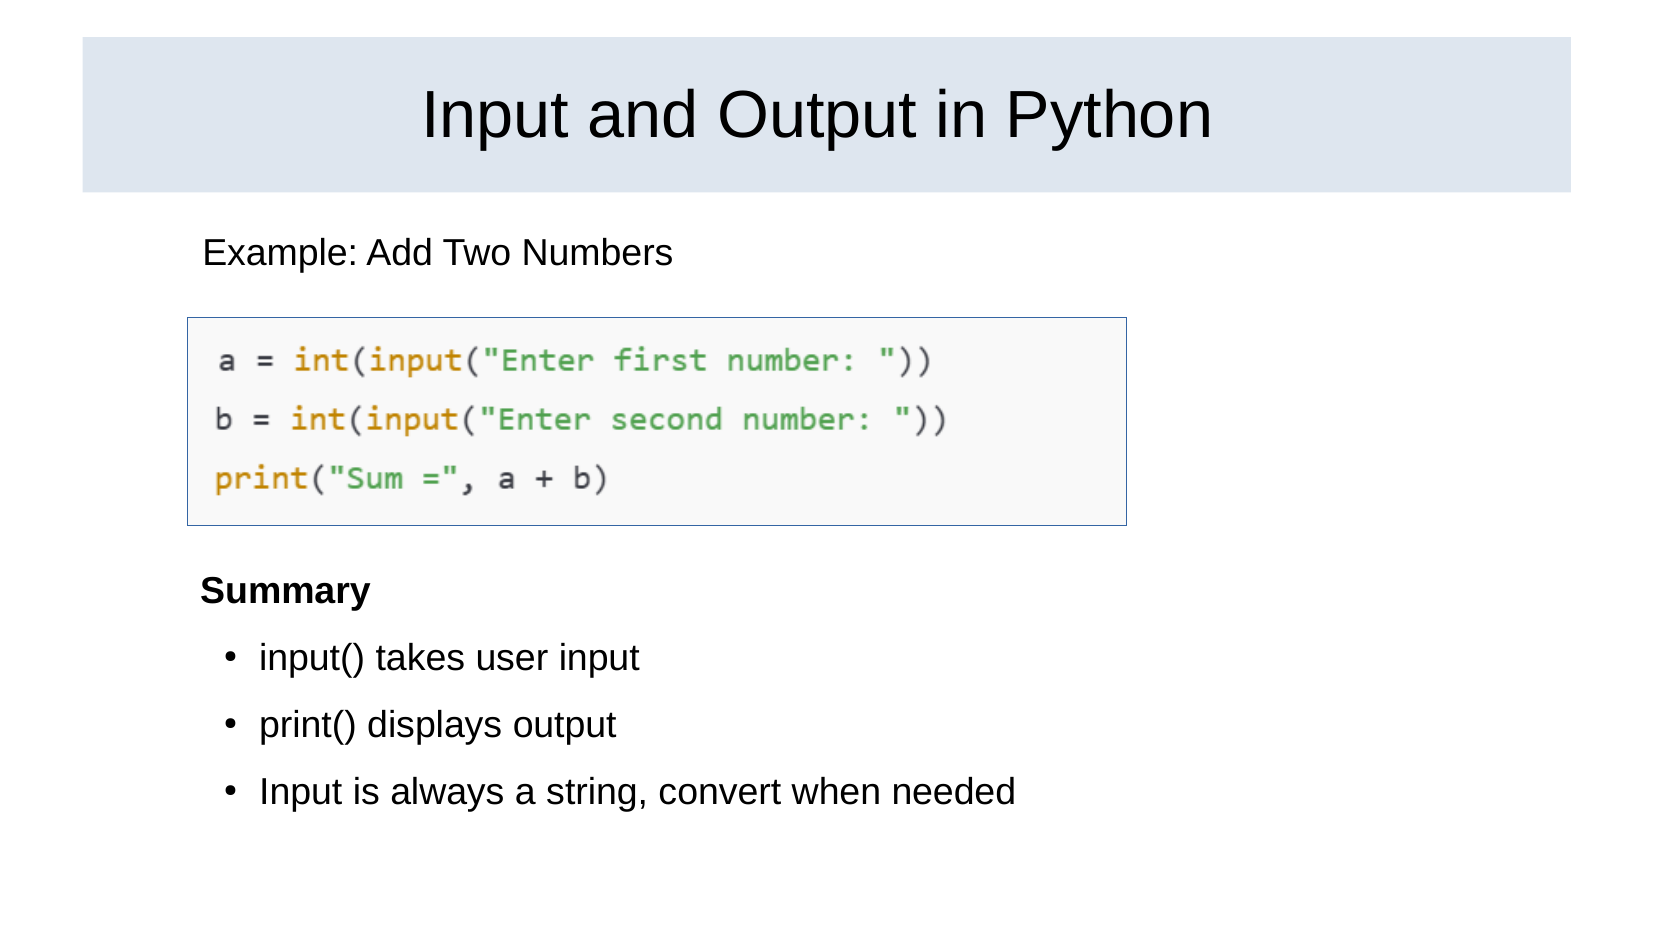

# Input and Output in Python
Example: Add Two Numbers
Summary
input() takes user input
print() displays output
Input is always a string, convert when needed